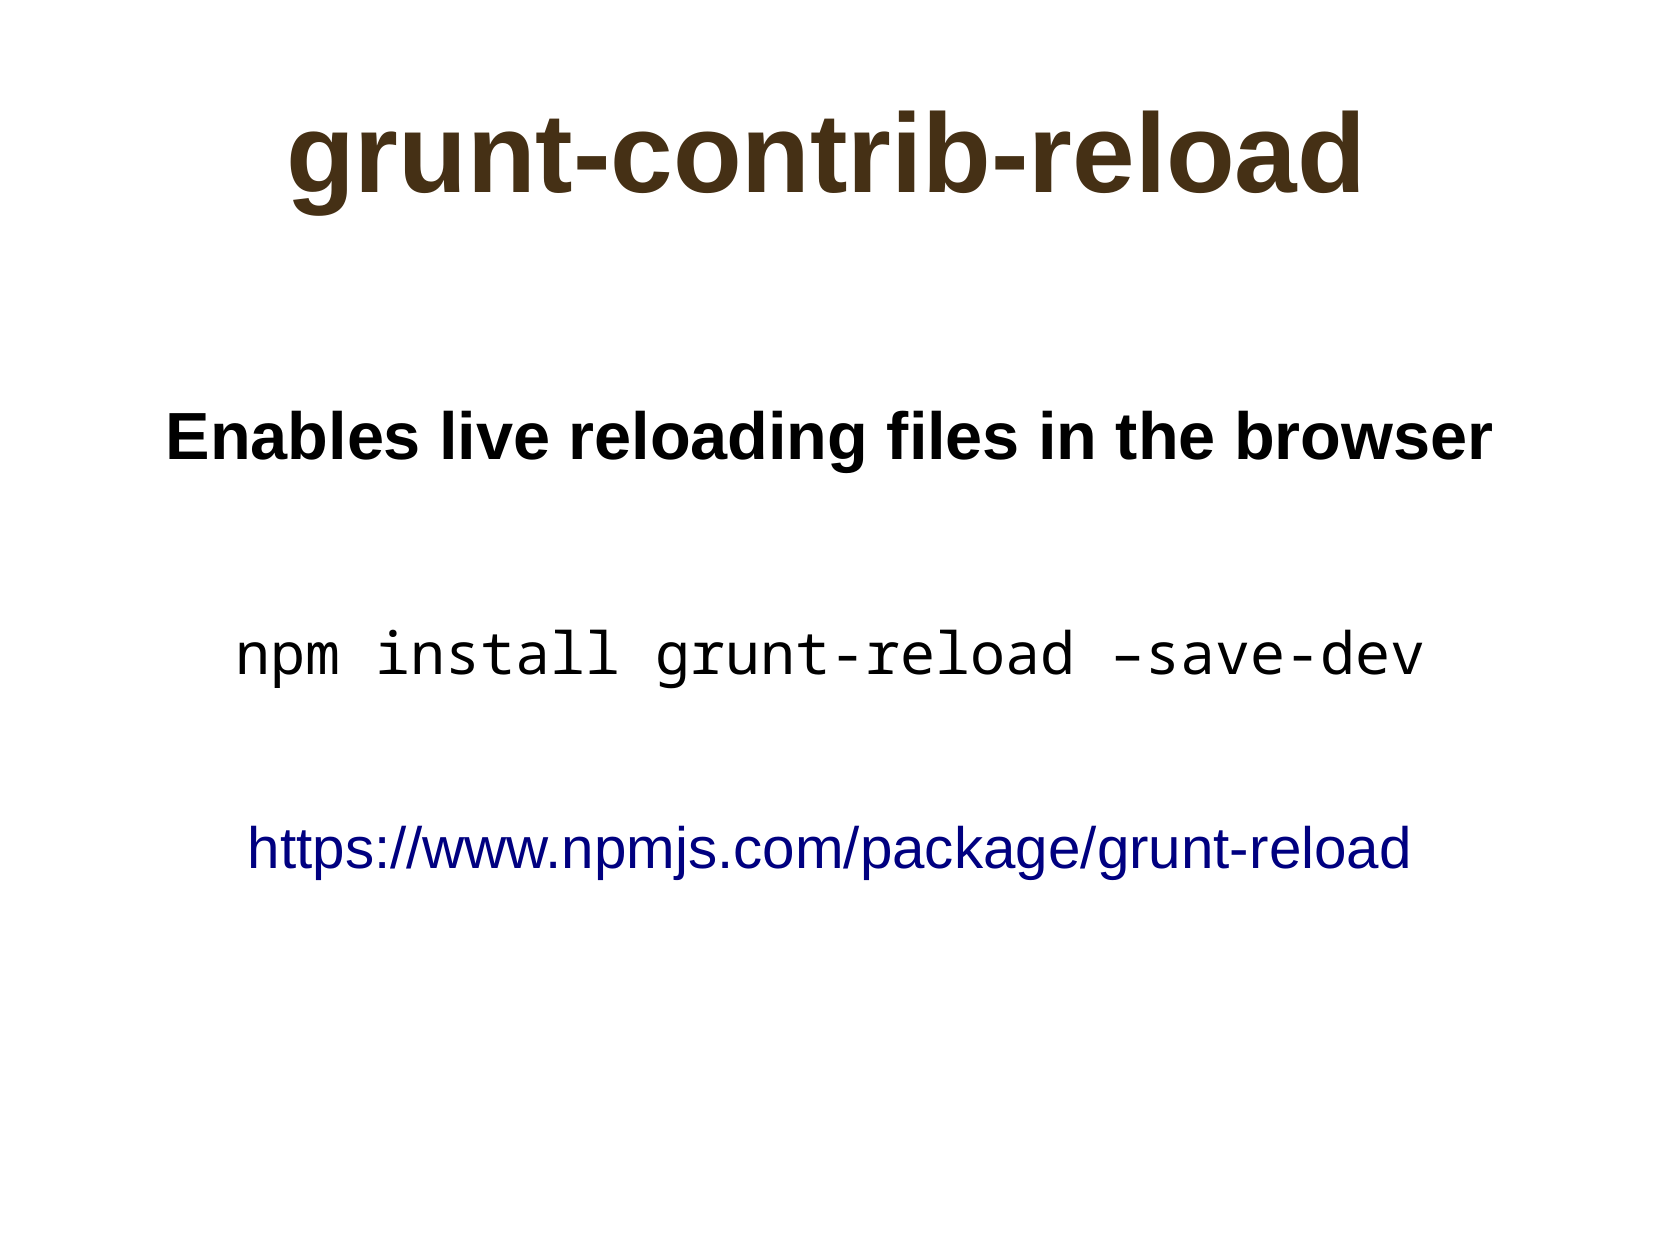

# grunt-contrib-reload
Enables live reloading files in the browser
npm install grunt-reload –save-dev
https://www.npmjs.com/package/grunt-reload